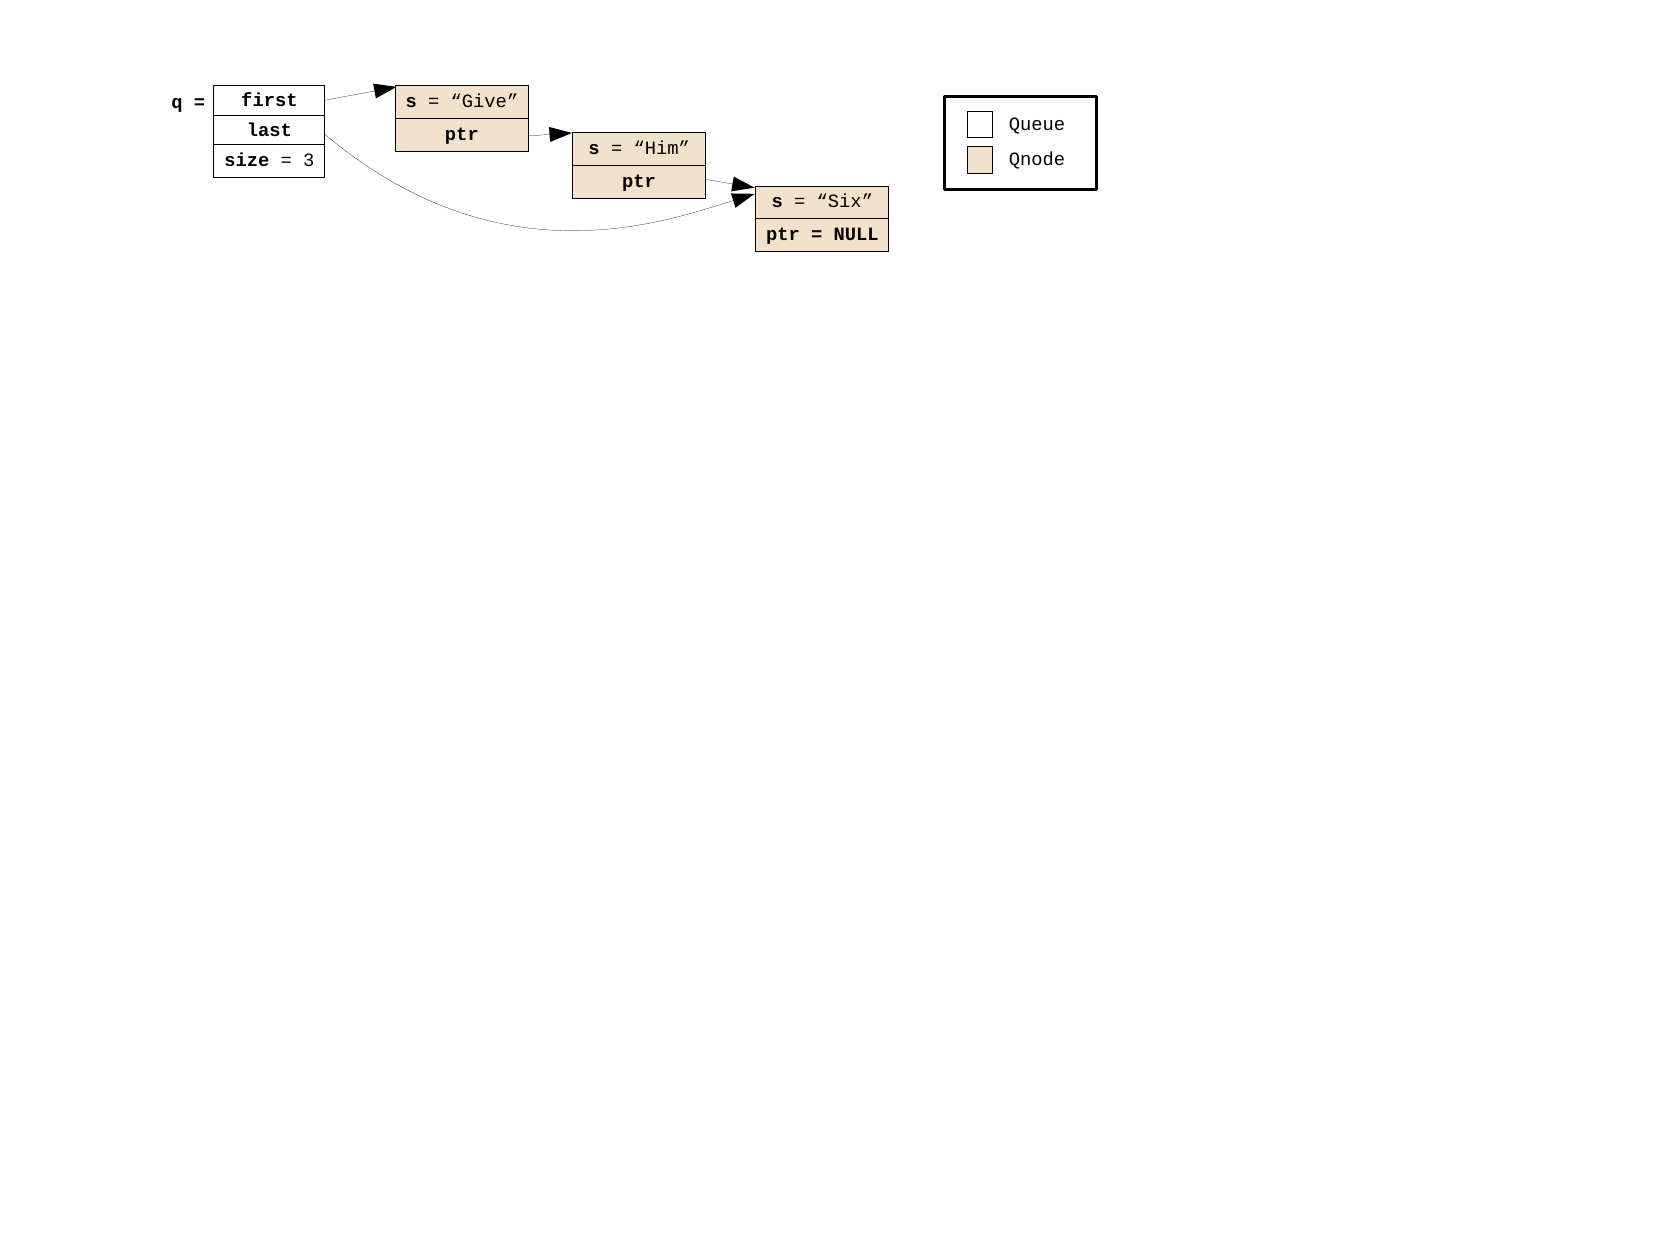

q =
first
s = “Give”
Queue
last
ptr
s = “Him”
Qnode
size = 3
ptr
s = “Six”
ptr = NULL